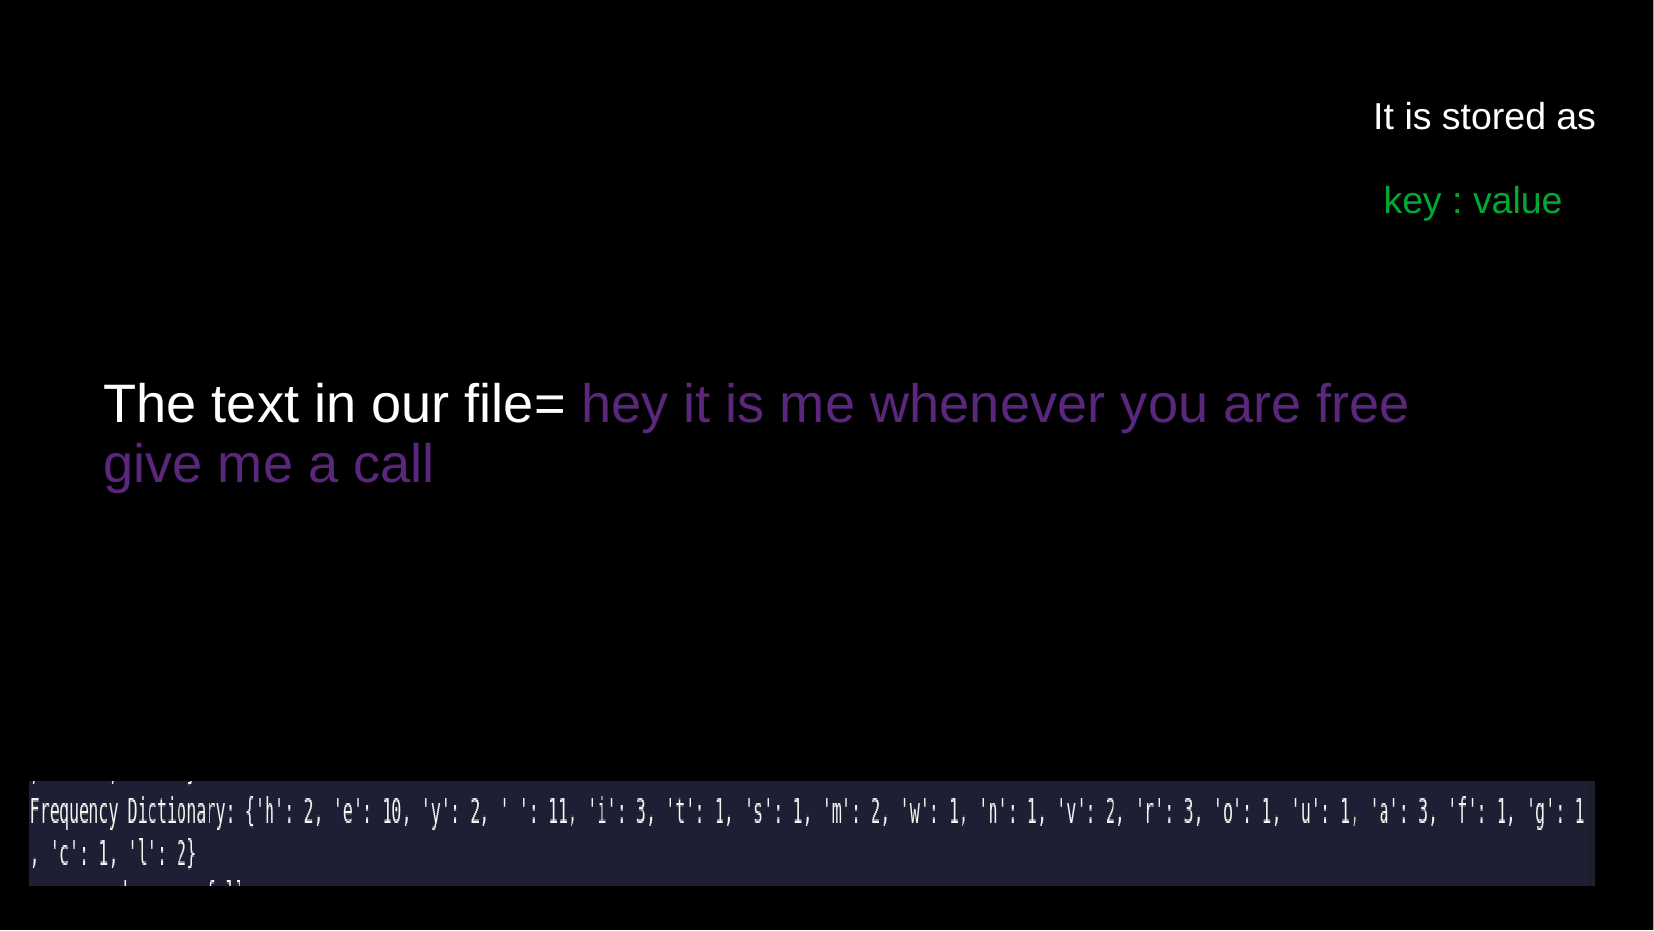

It is stored as
 key : value
The text in our file= hey it is me whenever you are free give me a call